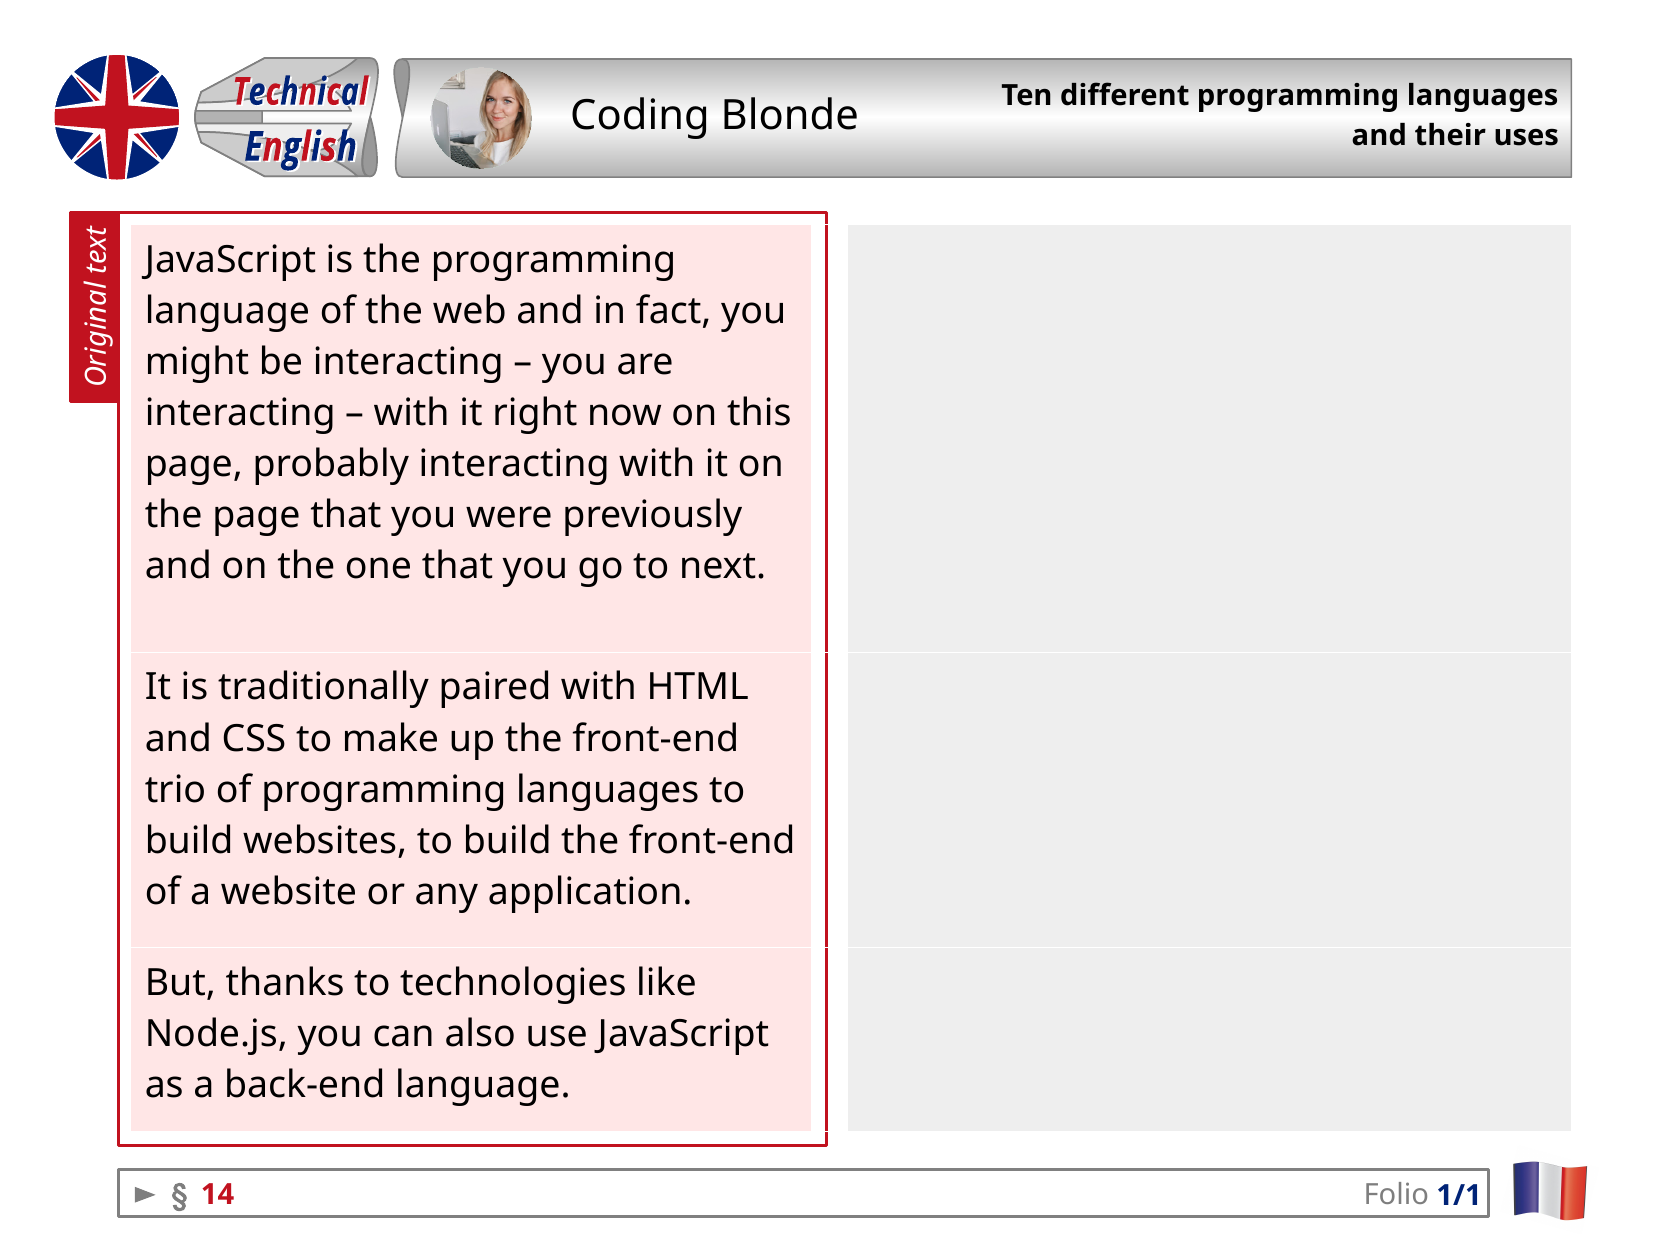

#
| JavaScript is the programming language of the web and in fact, you might be interacting – you are interacting – with it right now on this page, probably interacting with it on the page that you were previously and on the one that you go to next. | | |
| --- | --- | --- |
| It is traditionally paired with HTML and CSS to make up the front-end trio of programming languages to build websites, to build the front-end of a website or any application. | | |
| But, thanks to technologies like Node.js, you can also use JavaScript as a back-end language. | | |
14
1/1